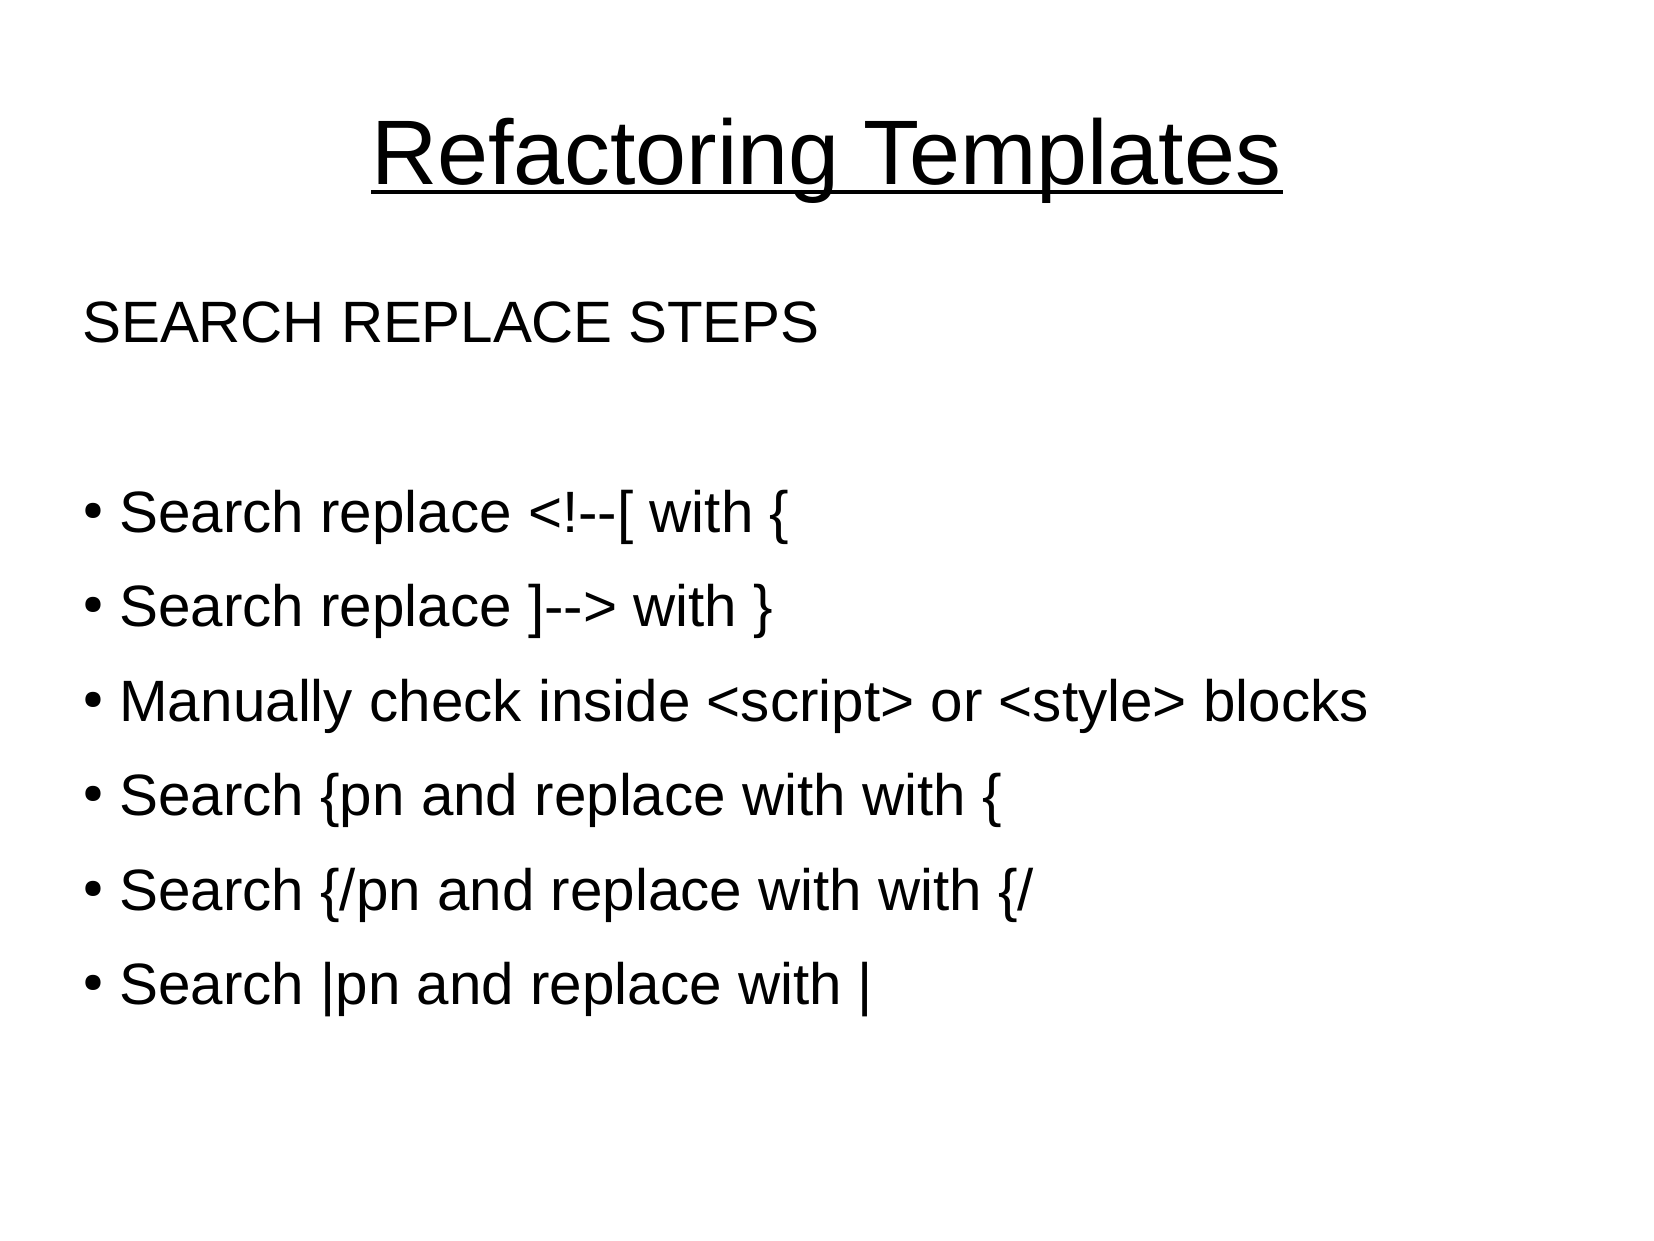

# Refactoring Templates
SEARCH REPLACE STEPS
 Search replace <!--[ with {
 Search replace ]--> with }
 Manually check inside <script> or <style> blocks
 Search {pn and replace with with {
 Search {/pn and replace with with {/
 Search |pn and replace with |